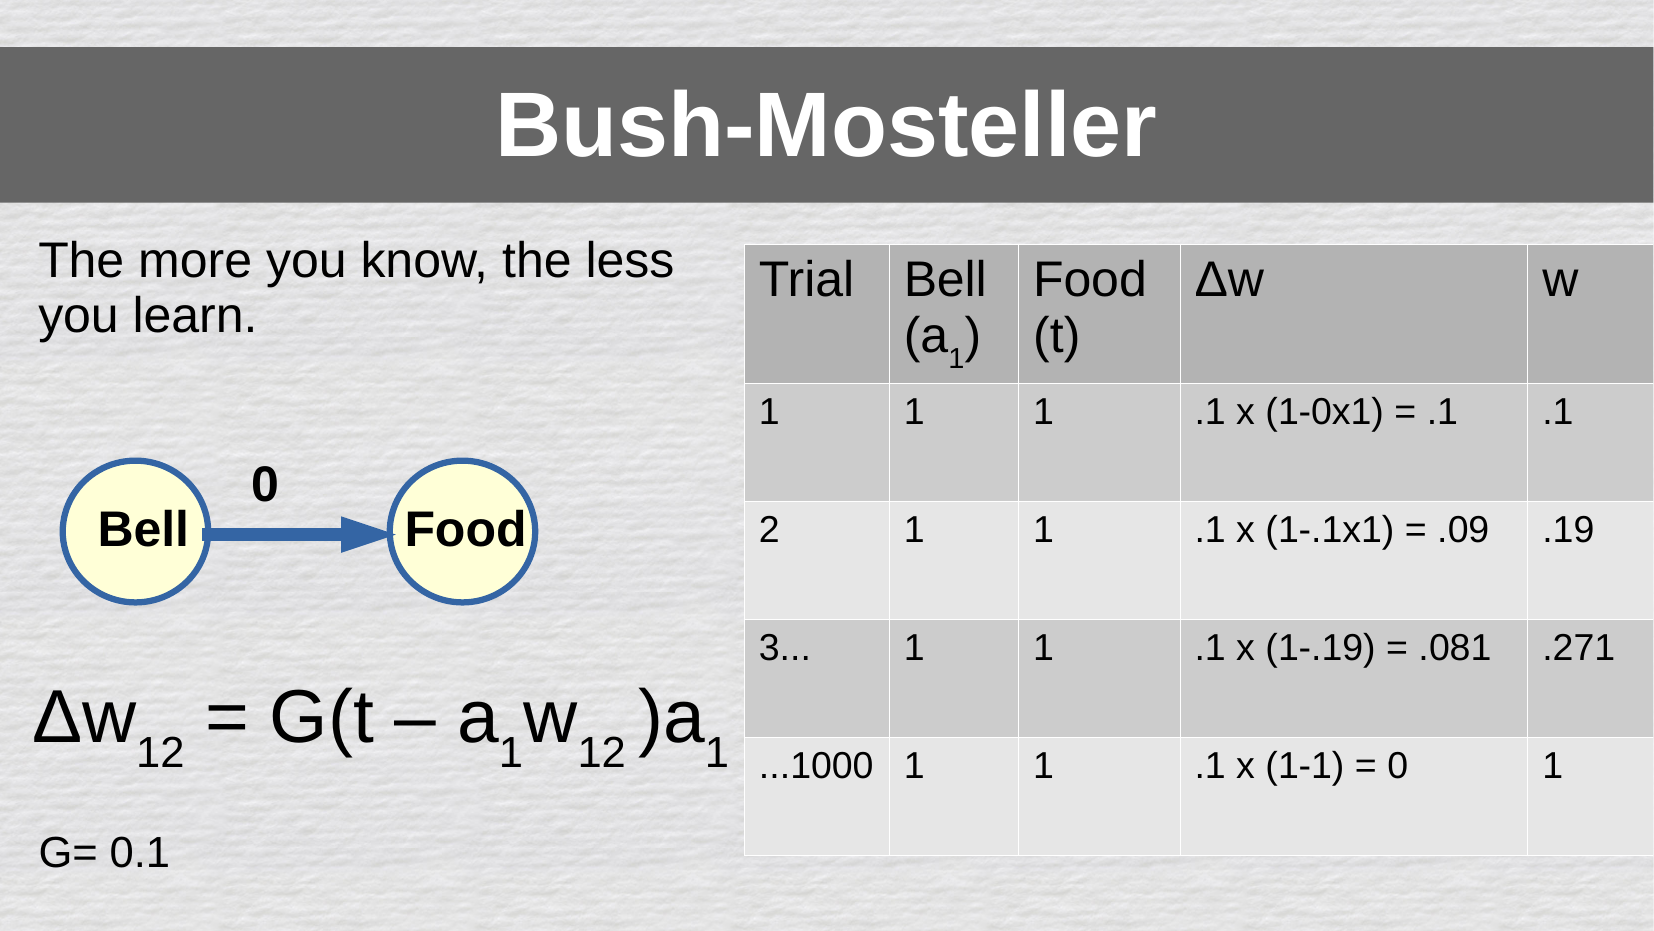

# Bush-Mosteller
The more you know, the less you learn.
| Trial | Bell (a1) | Food (t) | Δw | w |
| --- | --- | --- | --- | --- |
| 1 | 1 | 1 | .1 x (1-0x1) = .1 | .1 |
| 2 | 1 | 1 | .1 x (1-.1x1) = .09 | .19 |
| 3... | 1 | 1 | .1 x (1-.19) = .081 | .271 |
| ...1000 | 1 | 1 | .1 x (1-1) = 0 | 1 |
0
Food
Bell
Δw12 = G(t – a1w12 )a1
 G= 0.1